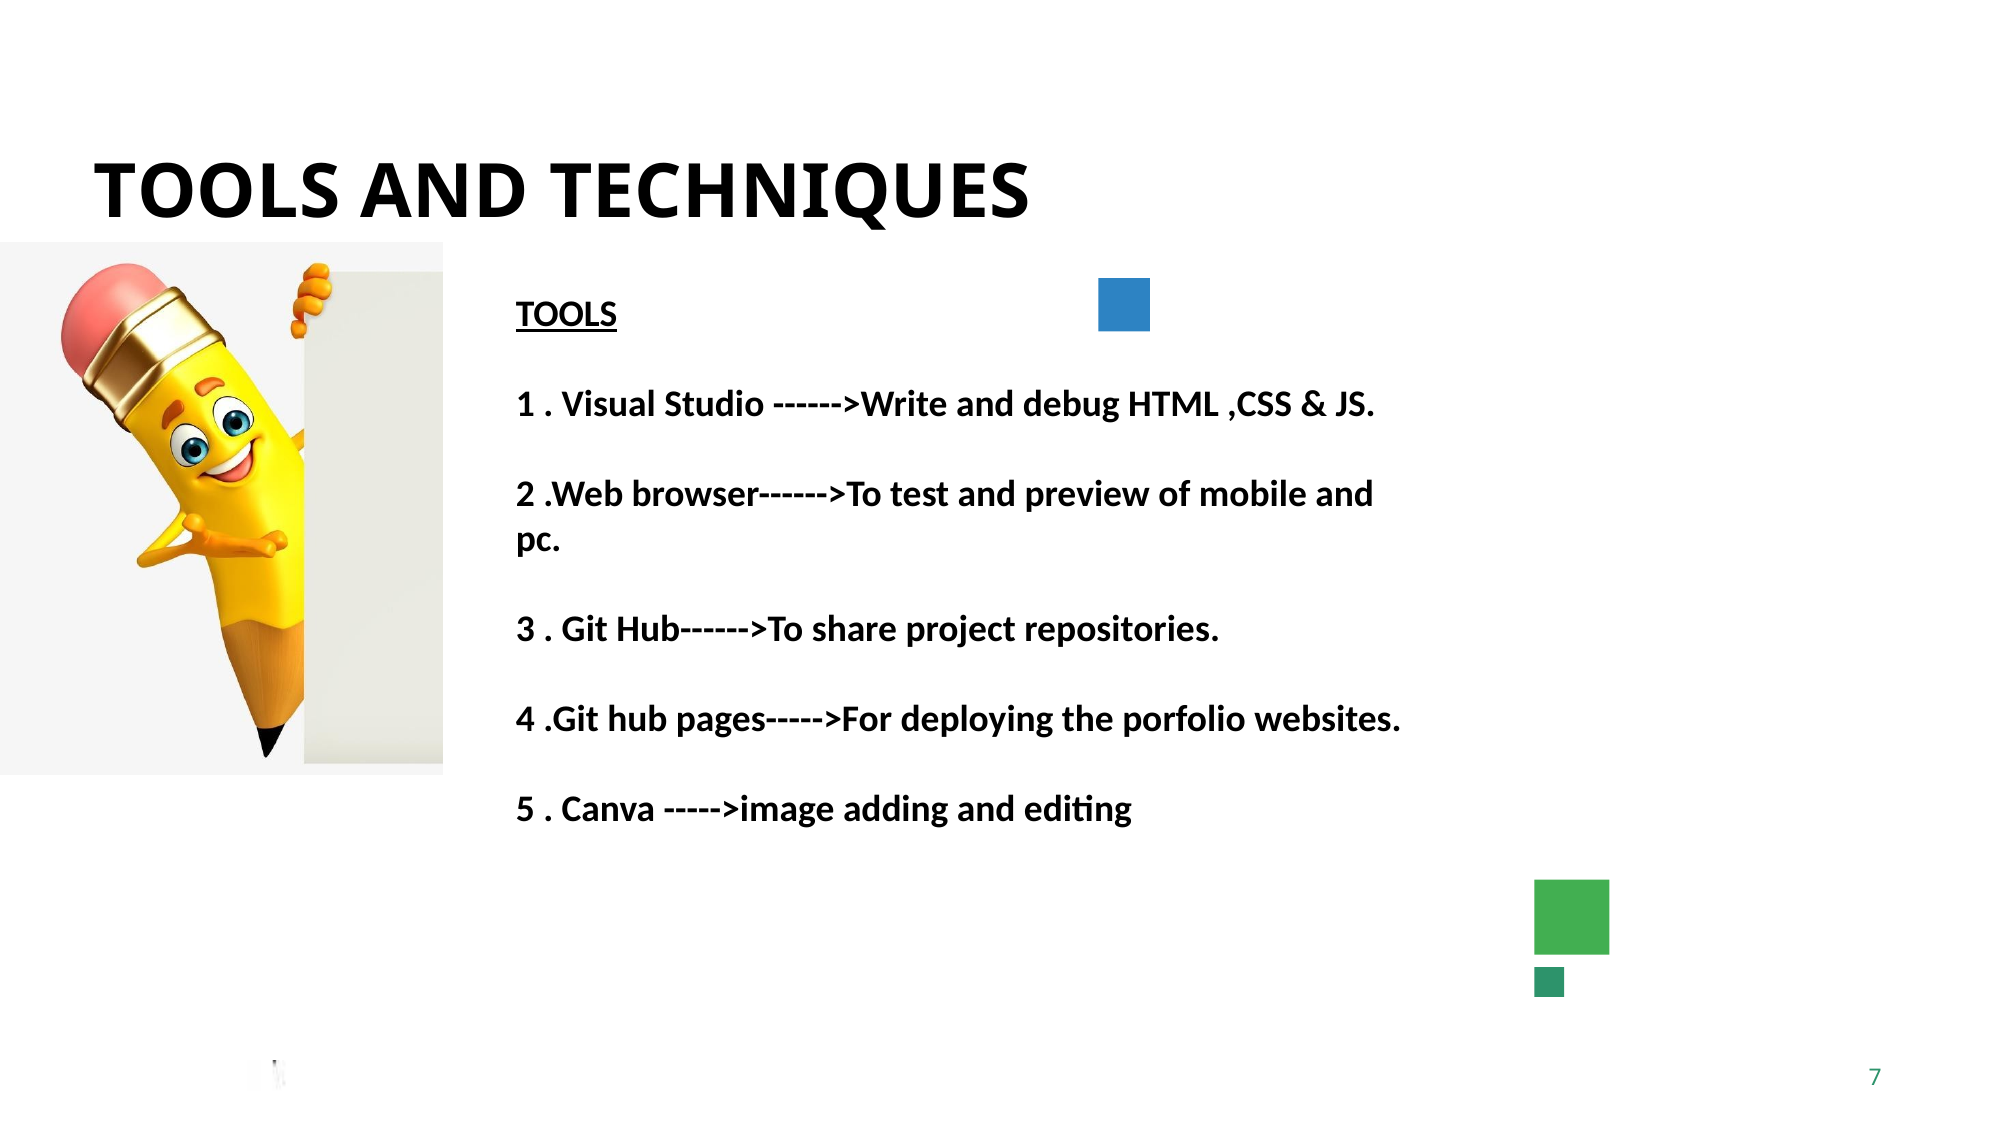

# TOOLS AND TECHNIQUES
TOOLS
1 . Visual Studio ------>Write and debug HTML ,CSS & JS.
2 .Web browser------>To test and preview of mobile and pc.
3 . Git Hub------>To share project repositories.
4 .Git hub pages----->For deploying the porfolio websites.
5 . Canva ----->image adding and editing